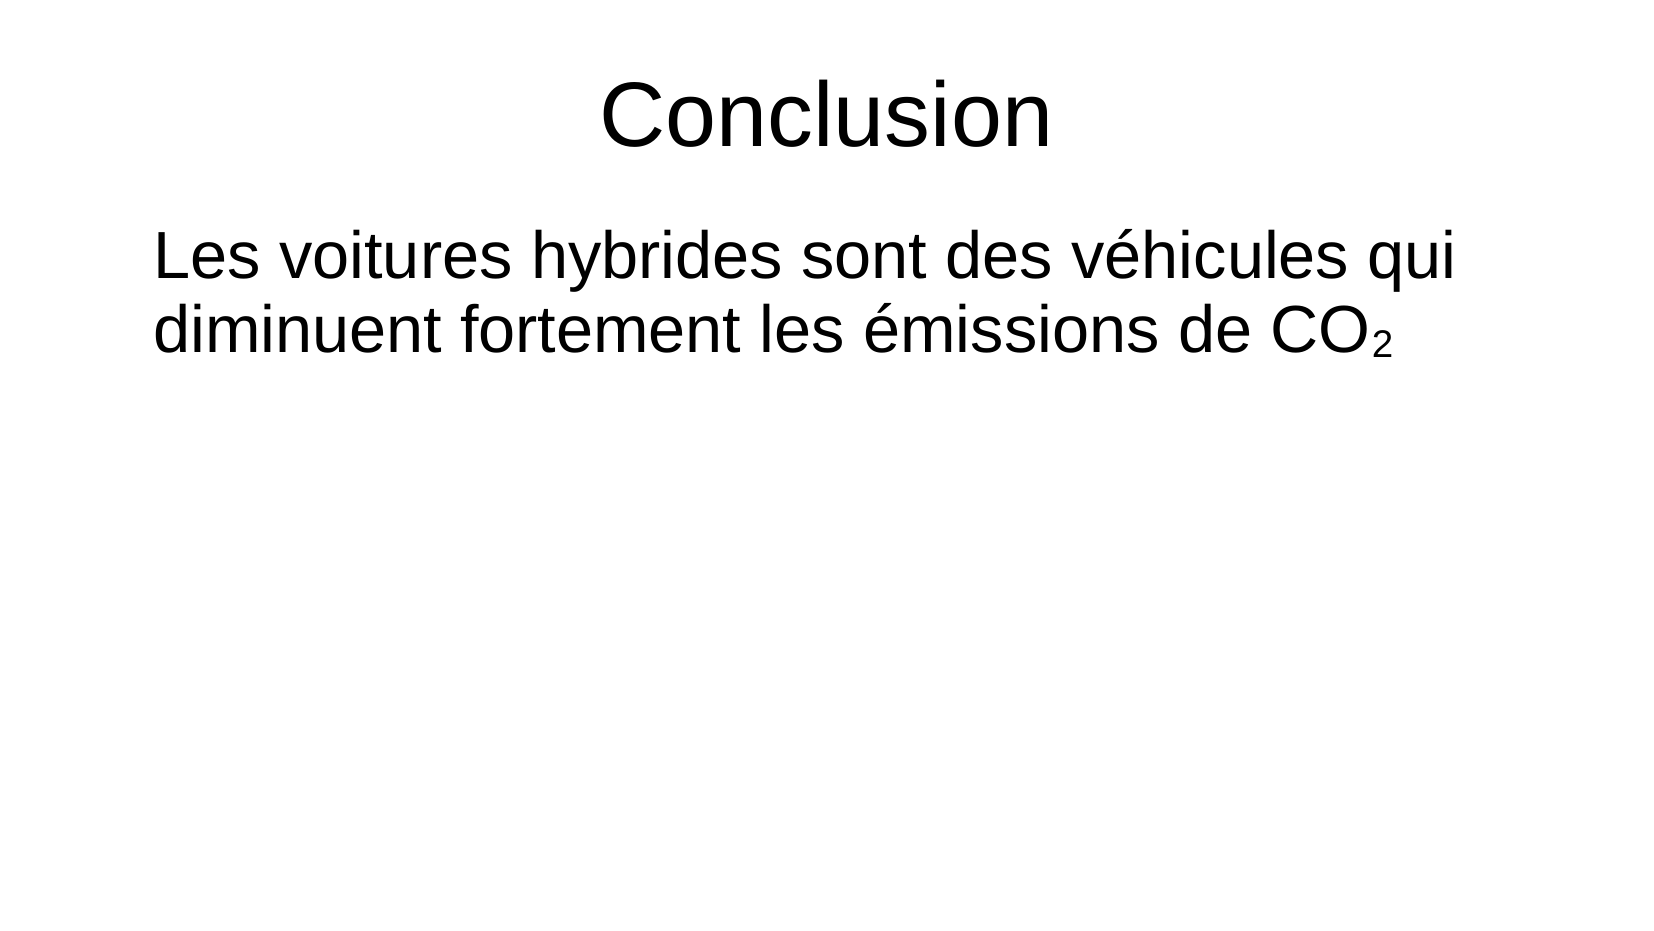

# Conclusion
Les voitures hybrides sont des véhicules qui diminuent fortement les émissions de CO2